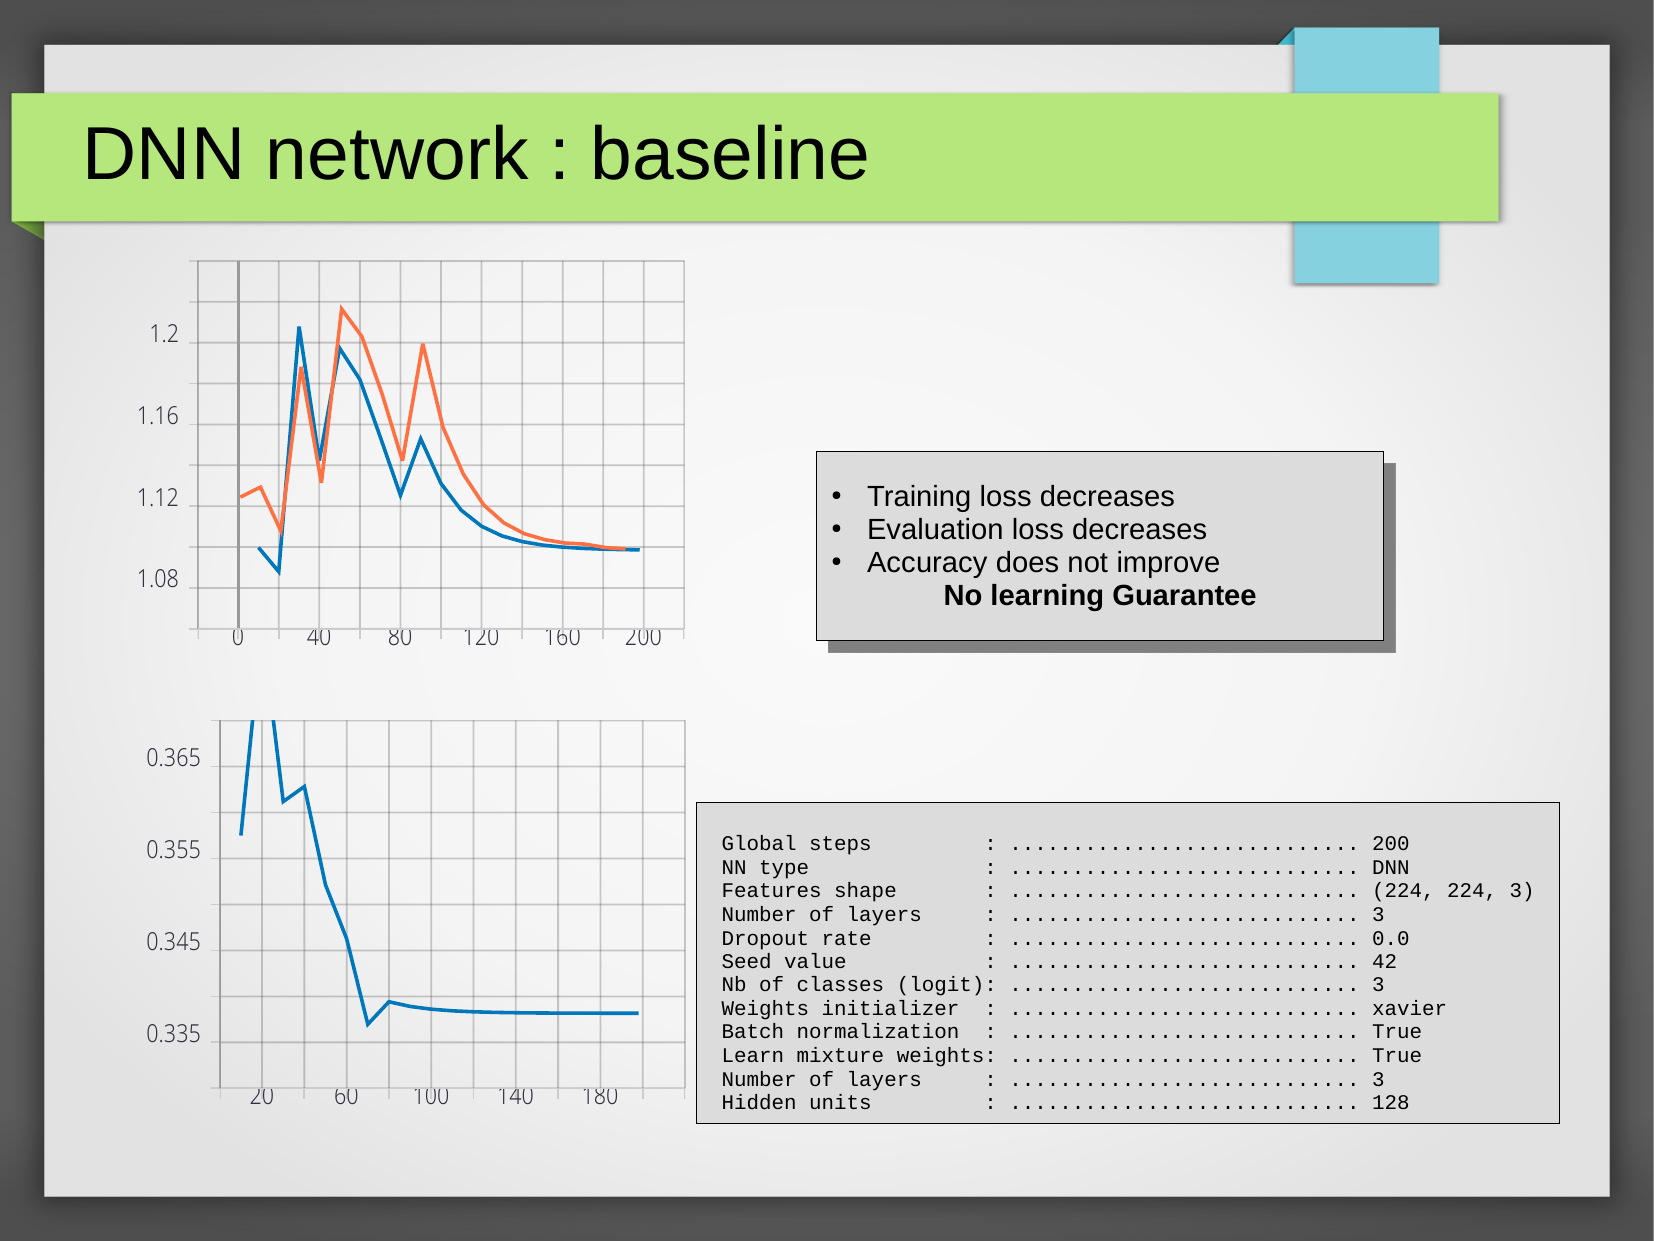

# DNN network : baseline
Training loss decreases
Evaluation loss decreases
Accuracy does not improve
No learning Guarantee
Global steps : ............................ 200
NN type : ............................ DNN
Features shape : ............................ (224, 224, 3)
Number of layers : ............................ 3
Dropout rate : ............................ 0.0
Seed value : ............................ 42
Nb of classes (logit): ............................ 3
Weights initializer : ............................ xavier
Batch normalization : ............................ True
Learn mixture weights: ............................ True
Number of layers : ............................ 3
Hidden units : ............................ 128